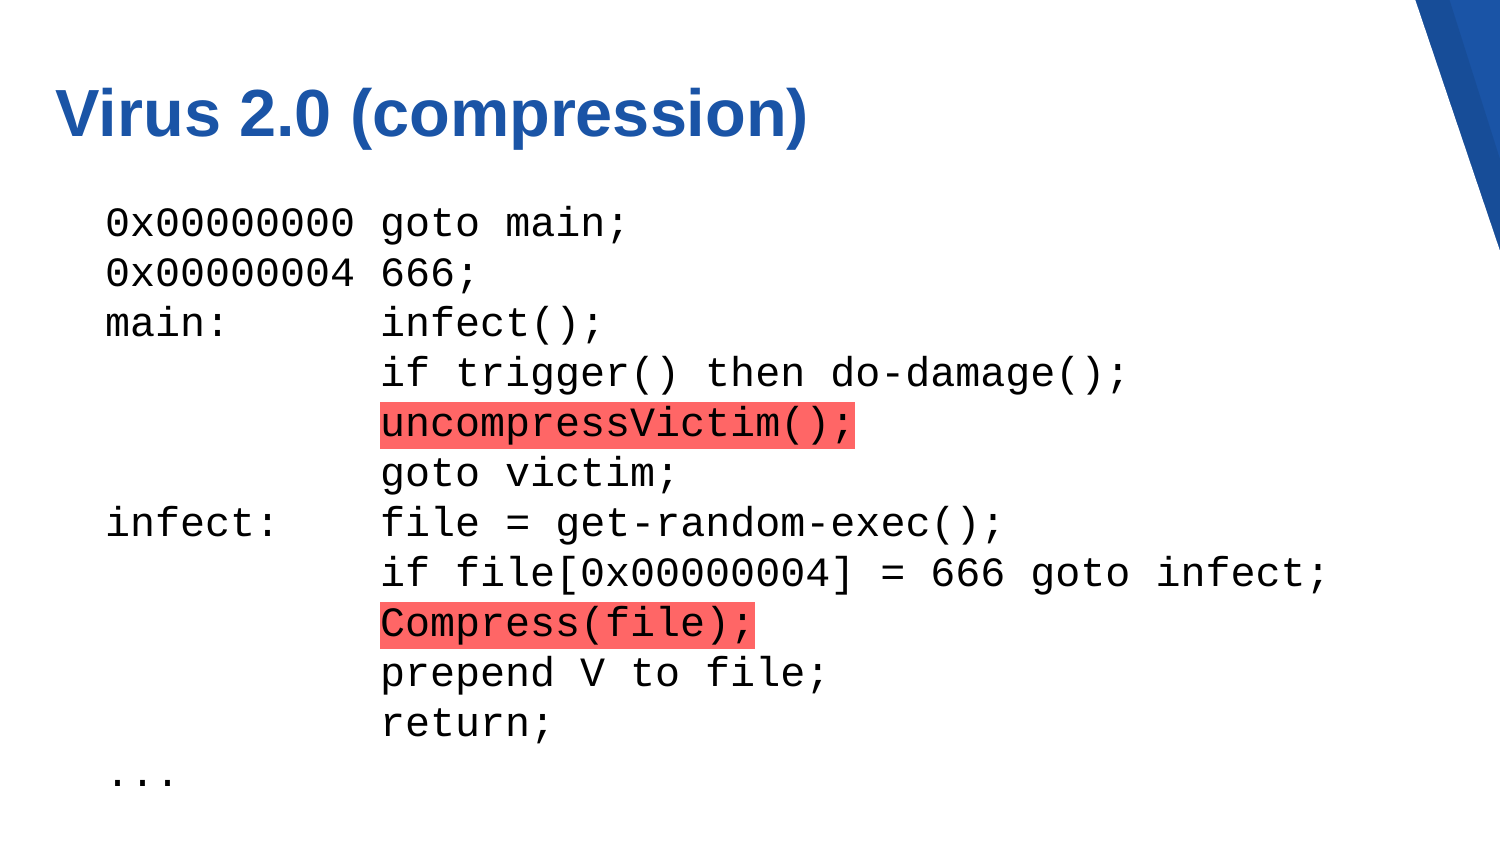

Virus 2.0 (compression)
# 0x00000000 goto main;
0x00000004 666;
main: infect();
 if trigger() then do-damage();
 uncompressVictim();
 goto victim;
infect: file = get-random-exec();
 if file[0x00000004] = 666 goto infect;
 Compress(file);
 prepend V to file;
 return;
...